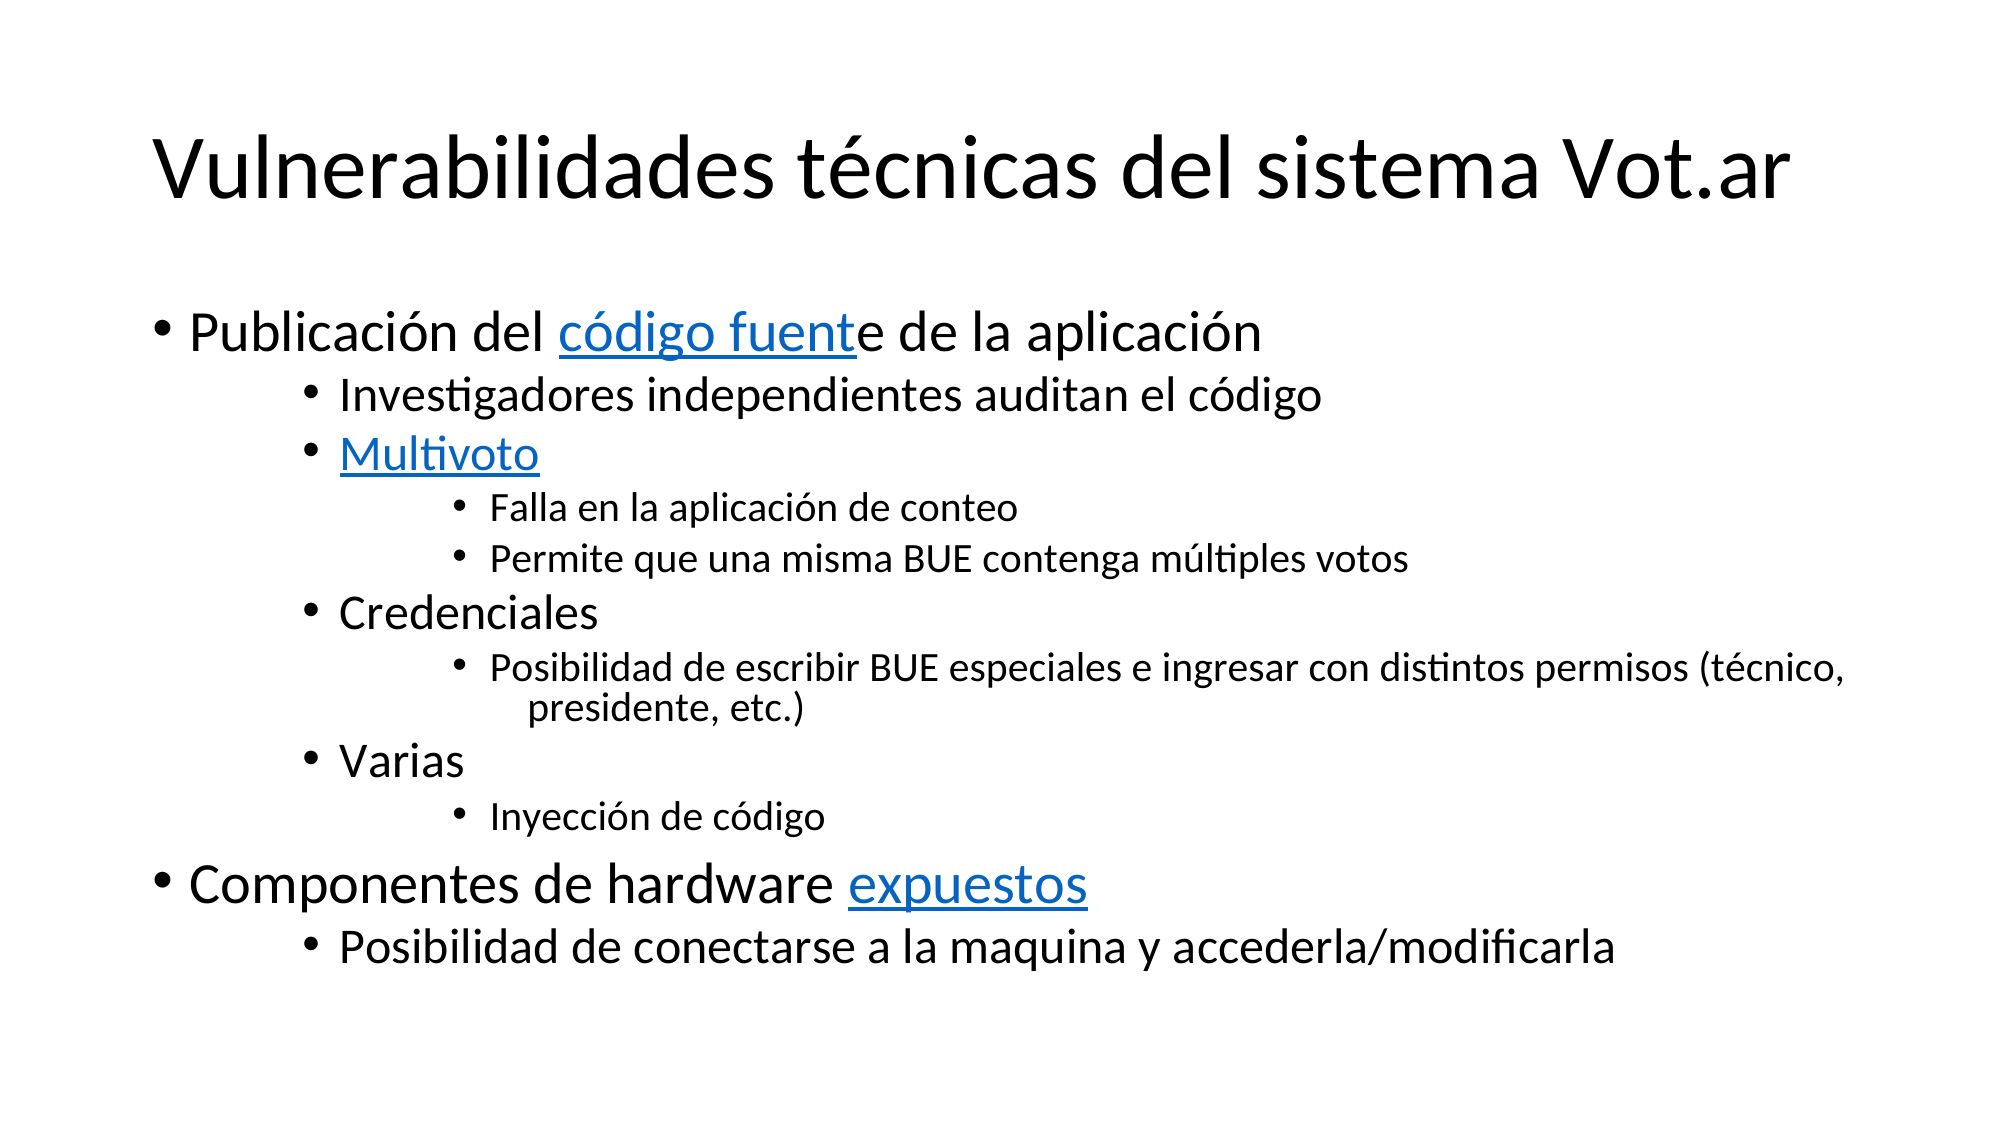

# Vulnerabilidades técnicas del sistema Vot.ar
Publicación del código fuente de la aplicación
Investigadores independientes auditan el código
Multivoto
Falla en la aplicación de conteo
Permite que una misma BUE contenga múltiples votos
Credenciales
Posibilidad de escribir BUE especiales e ingresar con distintos permisos (técnico, presidente, etc.)
Varias
Inyección de código
Componentes de hardware expuestos
Posibilidad de conectarse a la maquina y accederla/modificarla